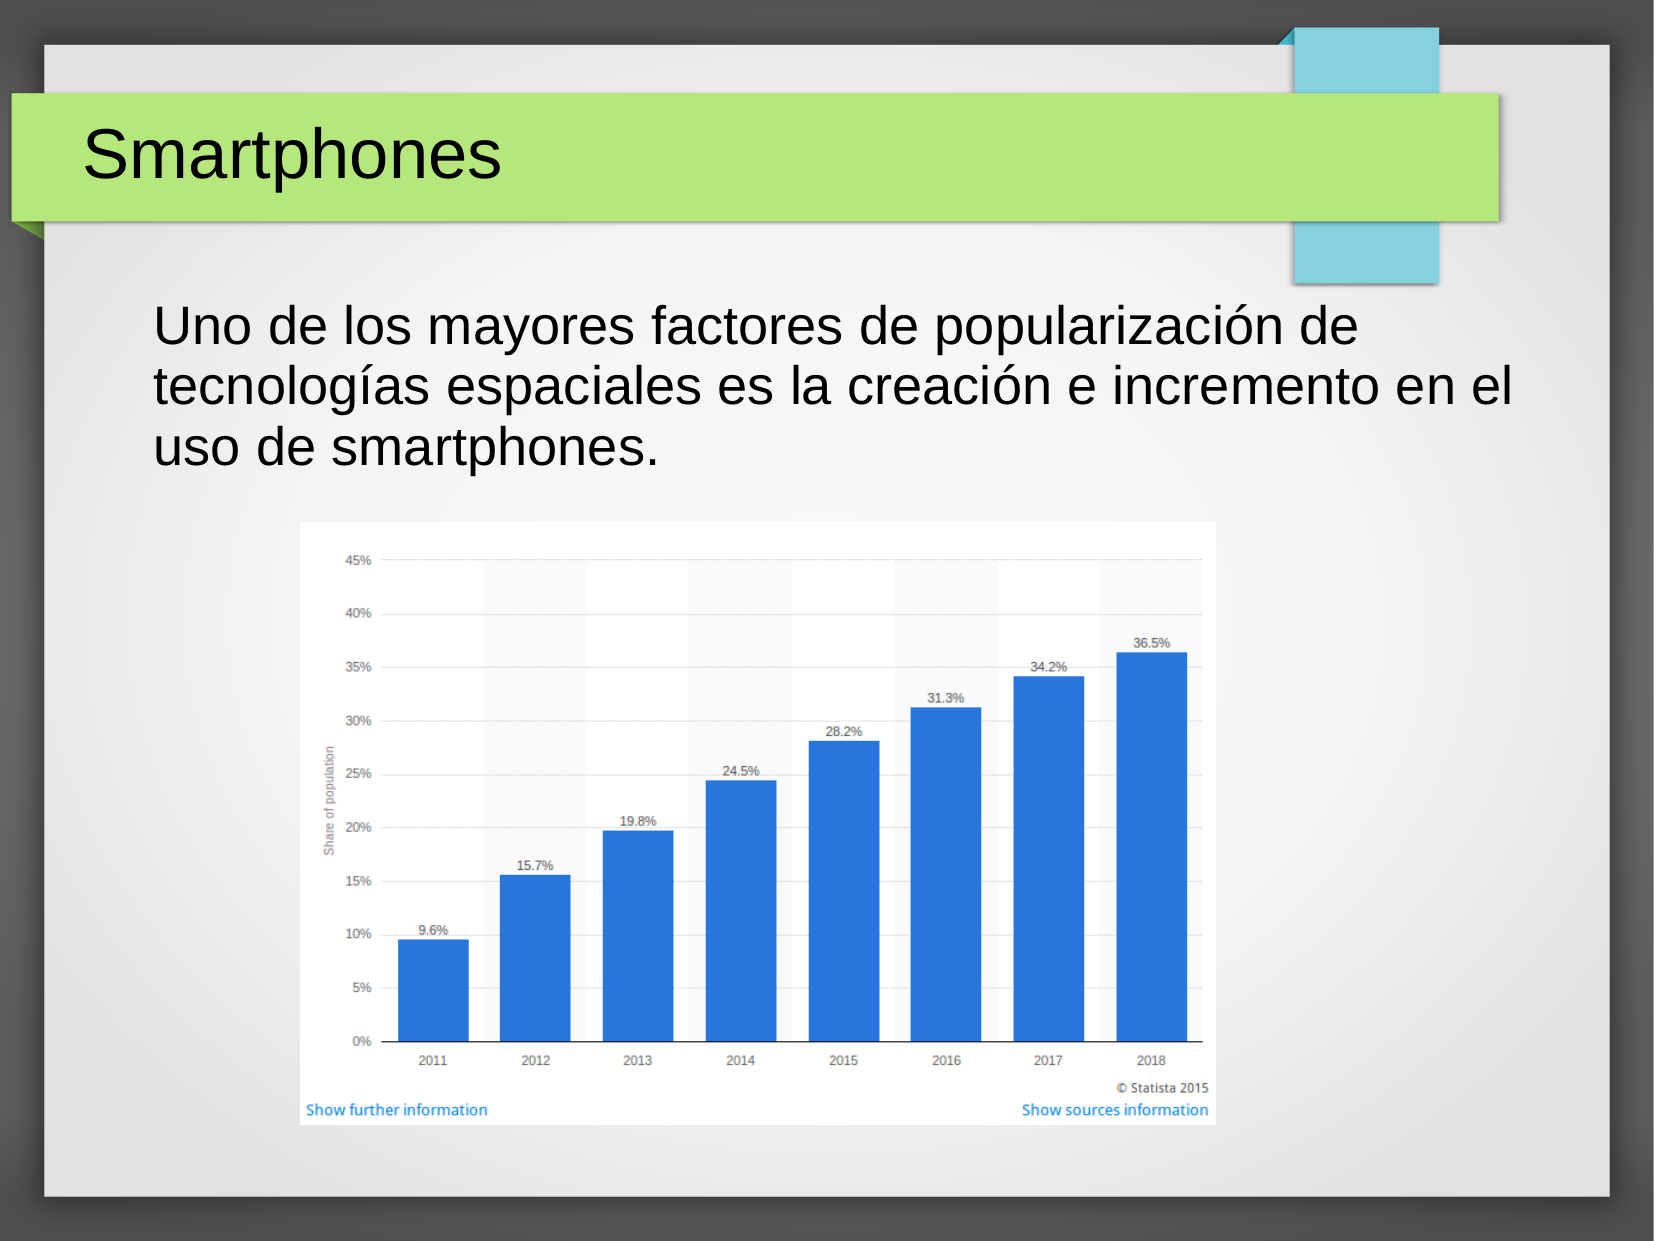

# Smartphones
Uno de los mayores factores de popularización de tecnologías espaciales es la creación e incremento en el uso de smartphones.